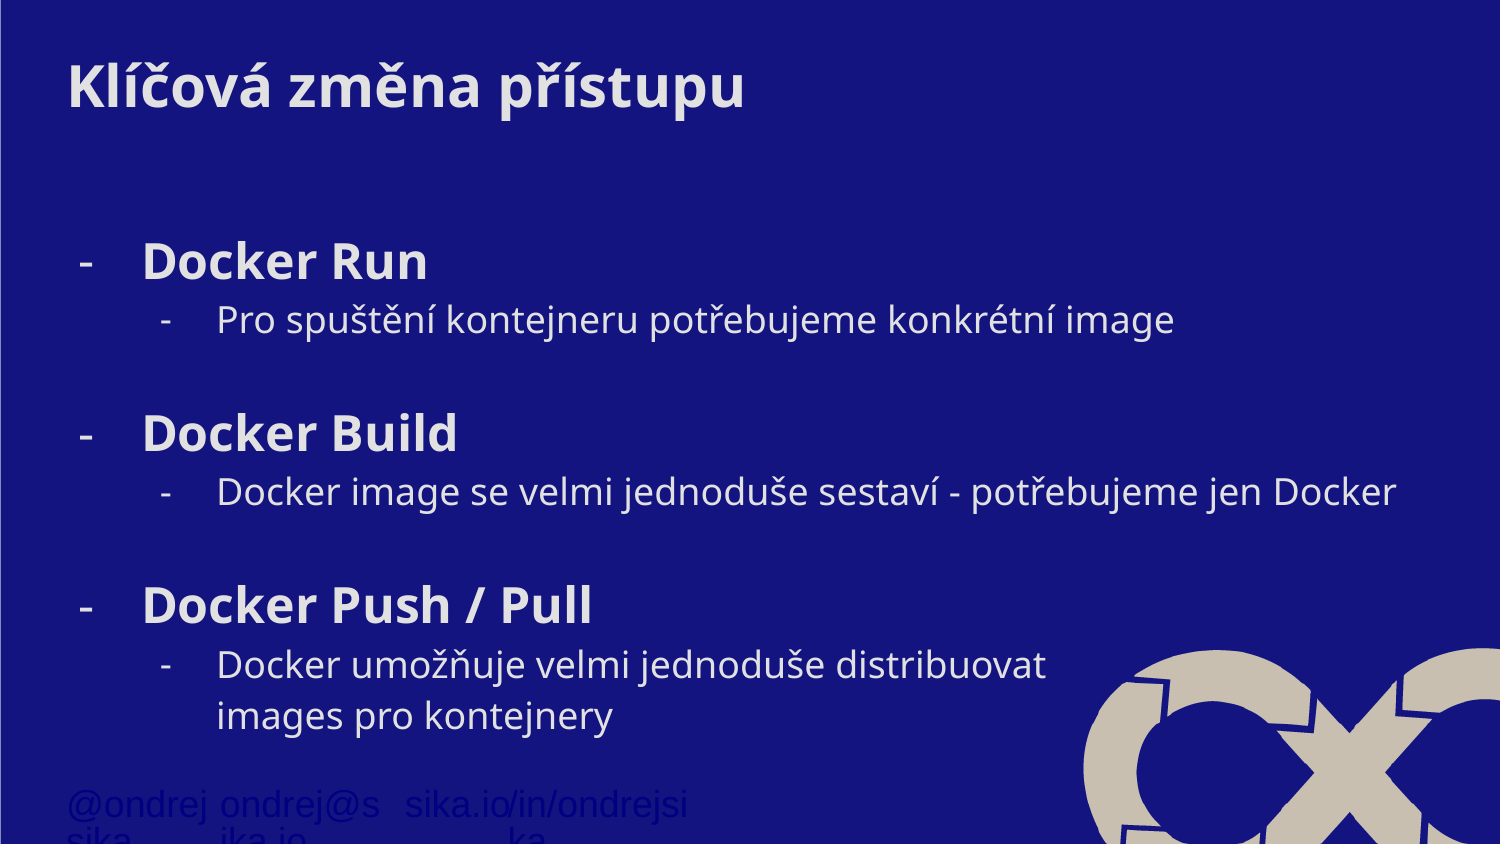

# Klíčová změna přístupu
Docker Run
Pro spuštění kontejneru potřebujeme konkrétní image
Docker Build
Docker image se velmi jednoduše sestaví - potřebujeme jen Docker
Docker Push / Pull
Docker umožňuje velmi jednoduše distribuovat
images pro kontejnery